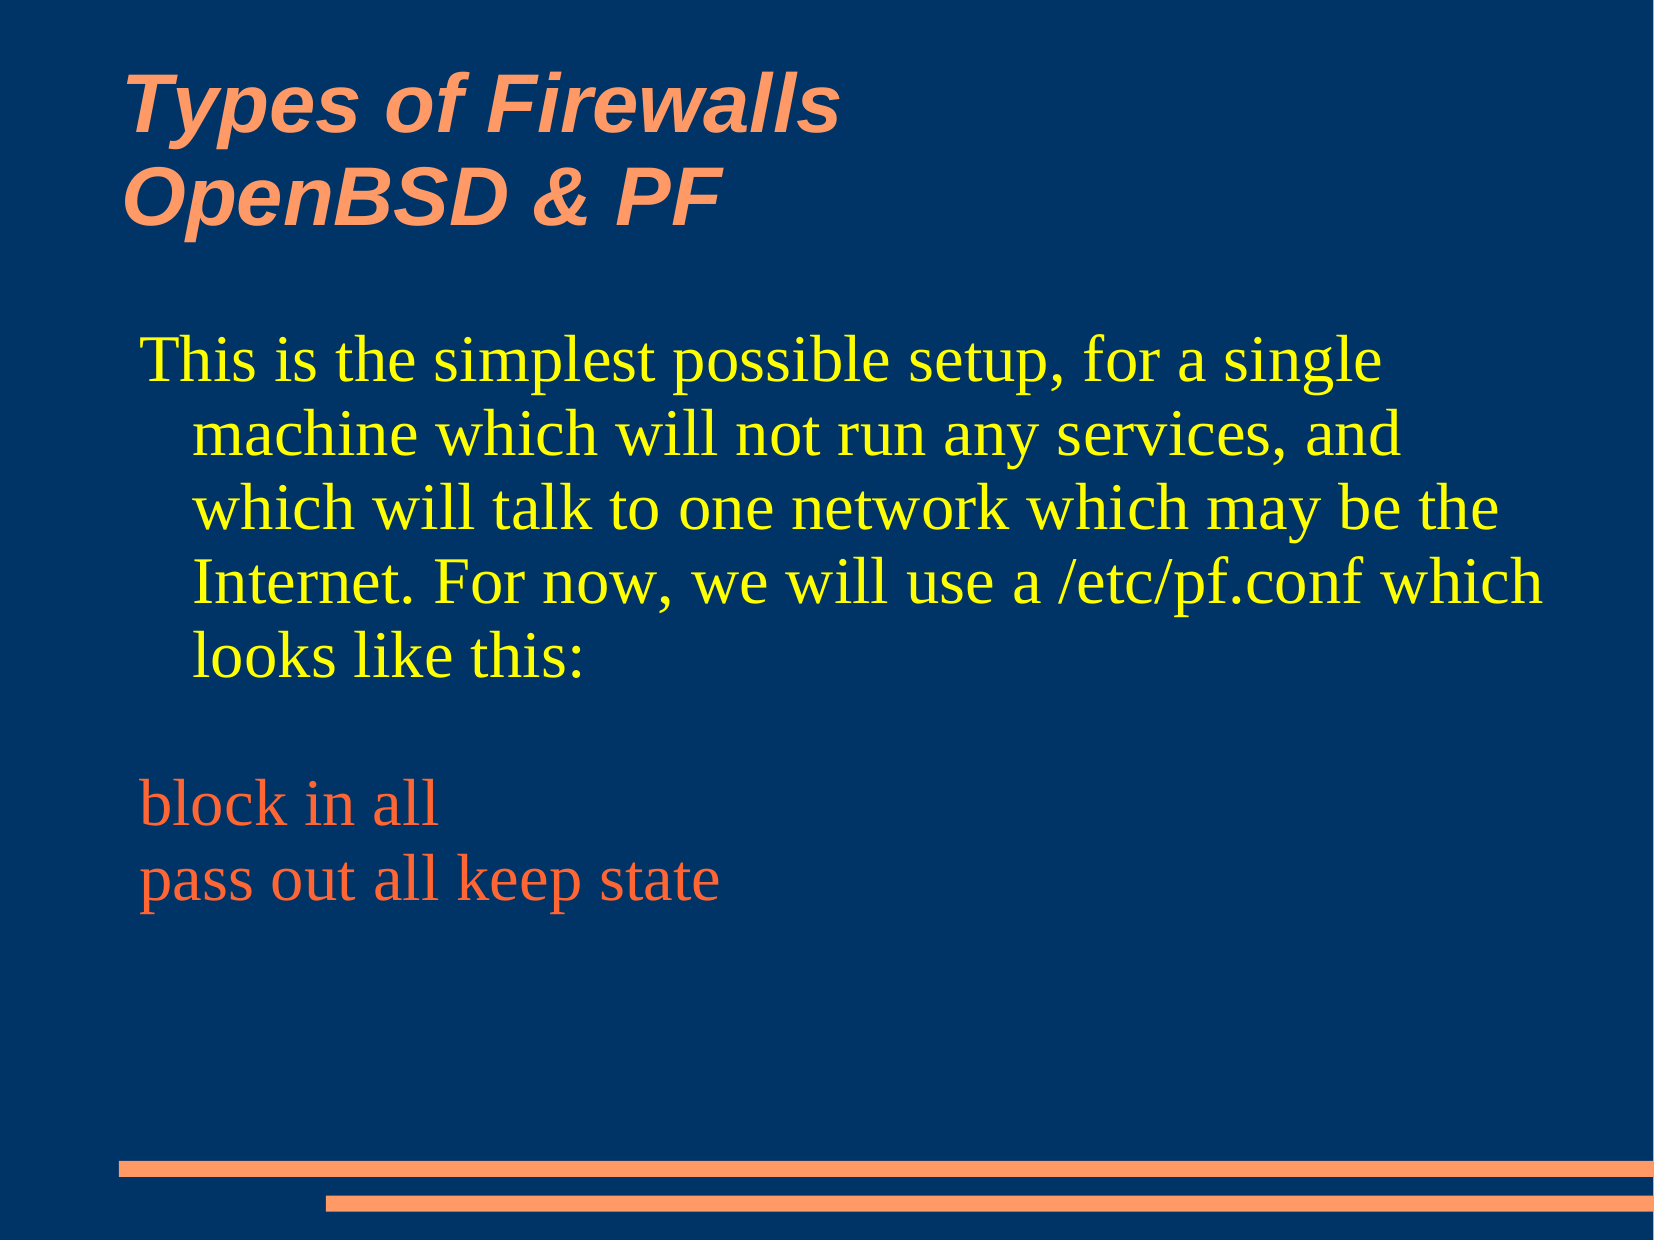

# Types of Firewalls OpenBSD & PF
This is the simplest possible setup, for a single machine which will not run any services, and which will talk to one network which may be the Internet. For now, we will use a /etc/pf.conf which looks like this:
block in all
pass out all keep state